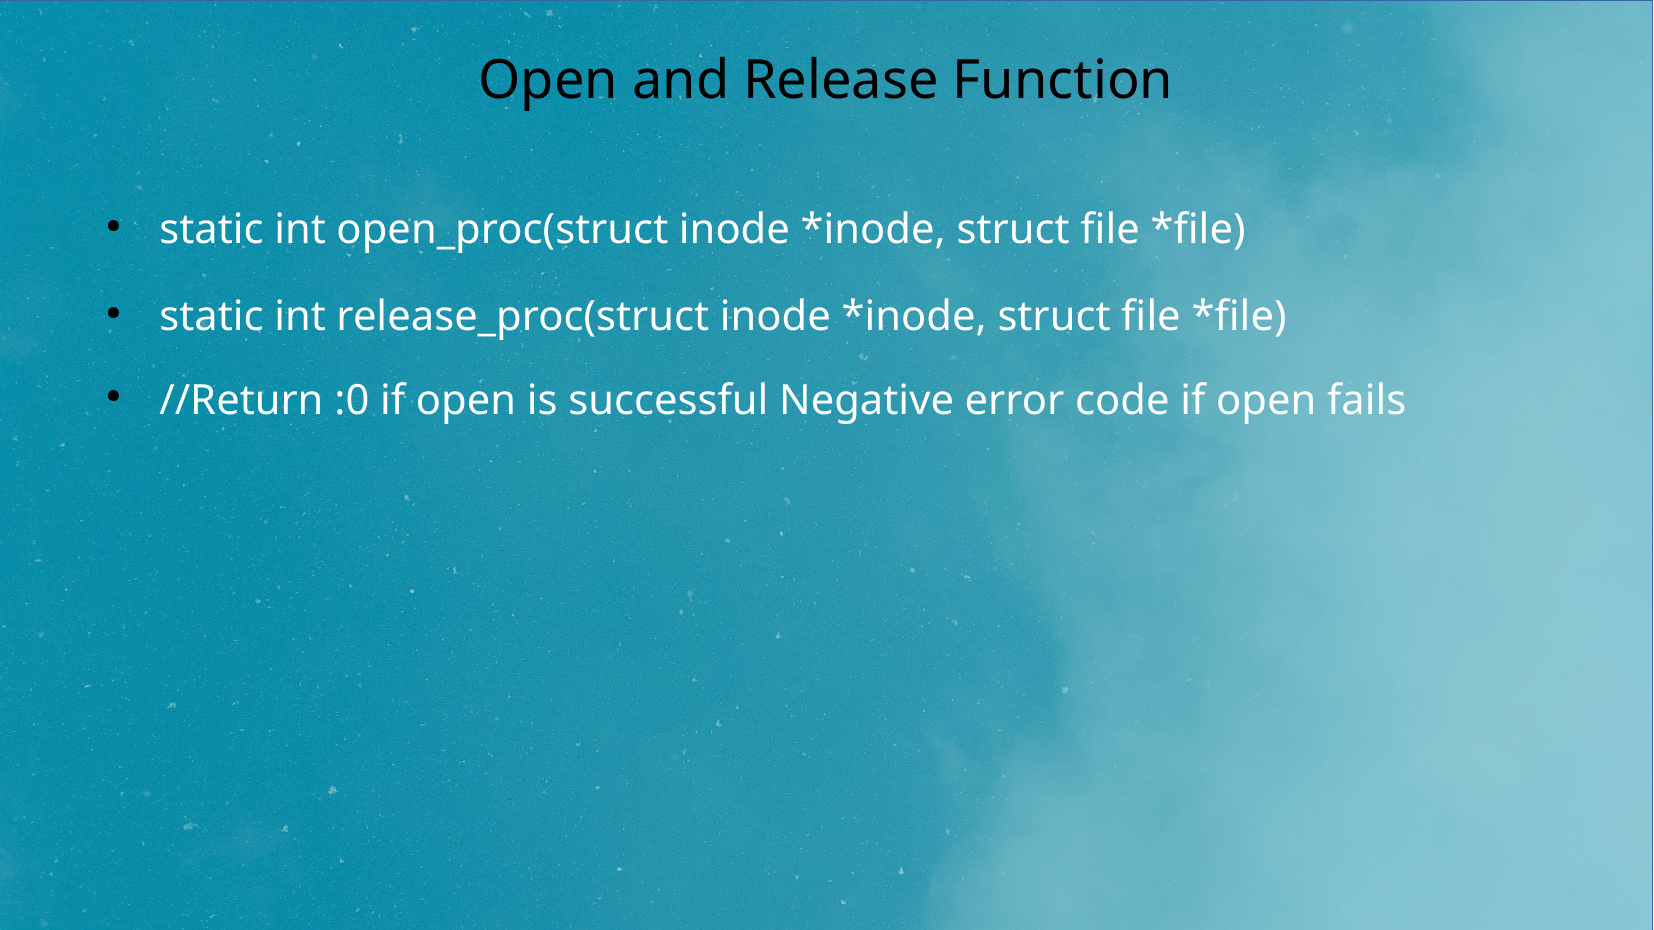

# Open and Release Function
static int open_proc(struct inode *inode, struct file *file)
static int release_proc(struct inode *inode, struct file *file)
//Return :0 if open is successful Negative error code if open fails